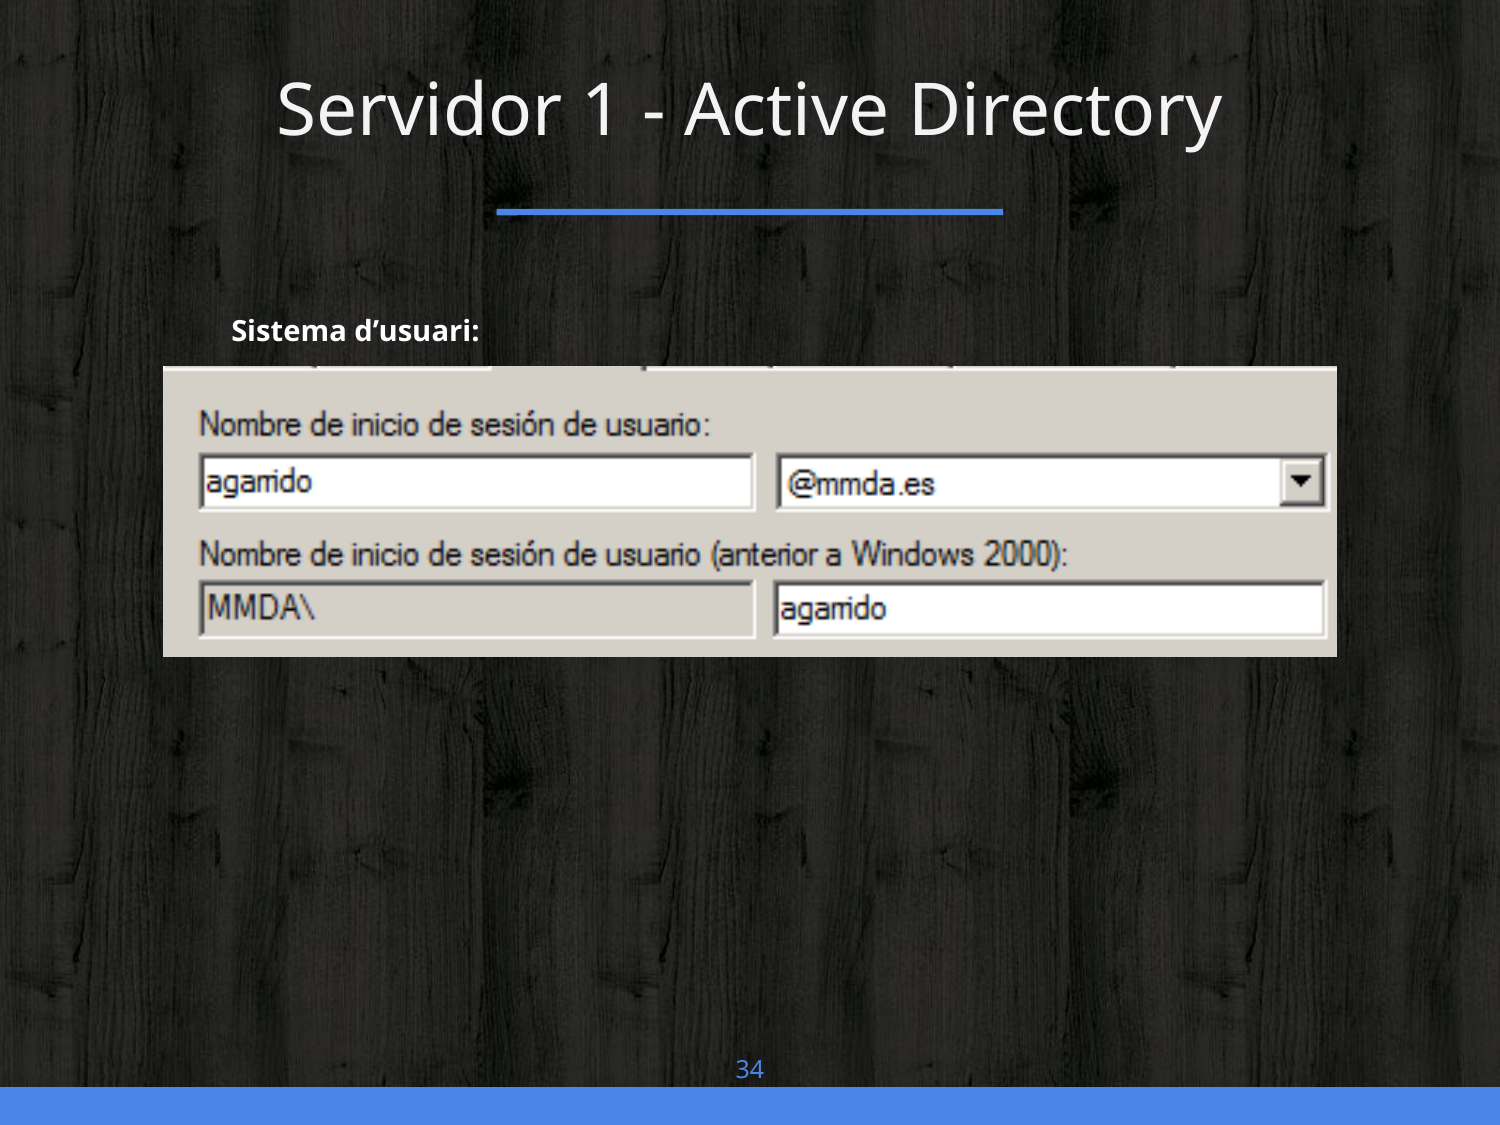

# Servidor 1 - Active Directory
Sistema d’usuari:
34